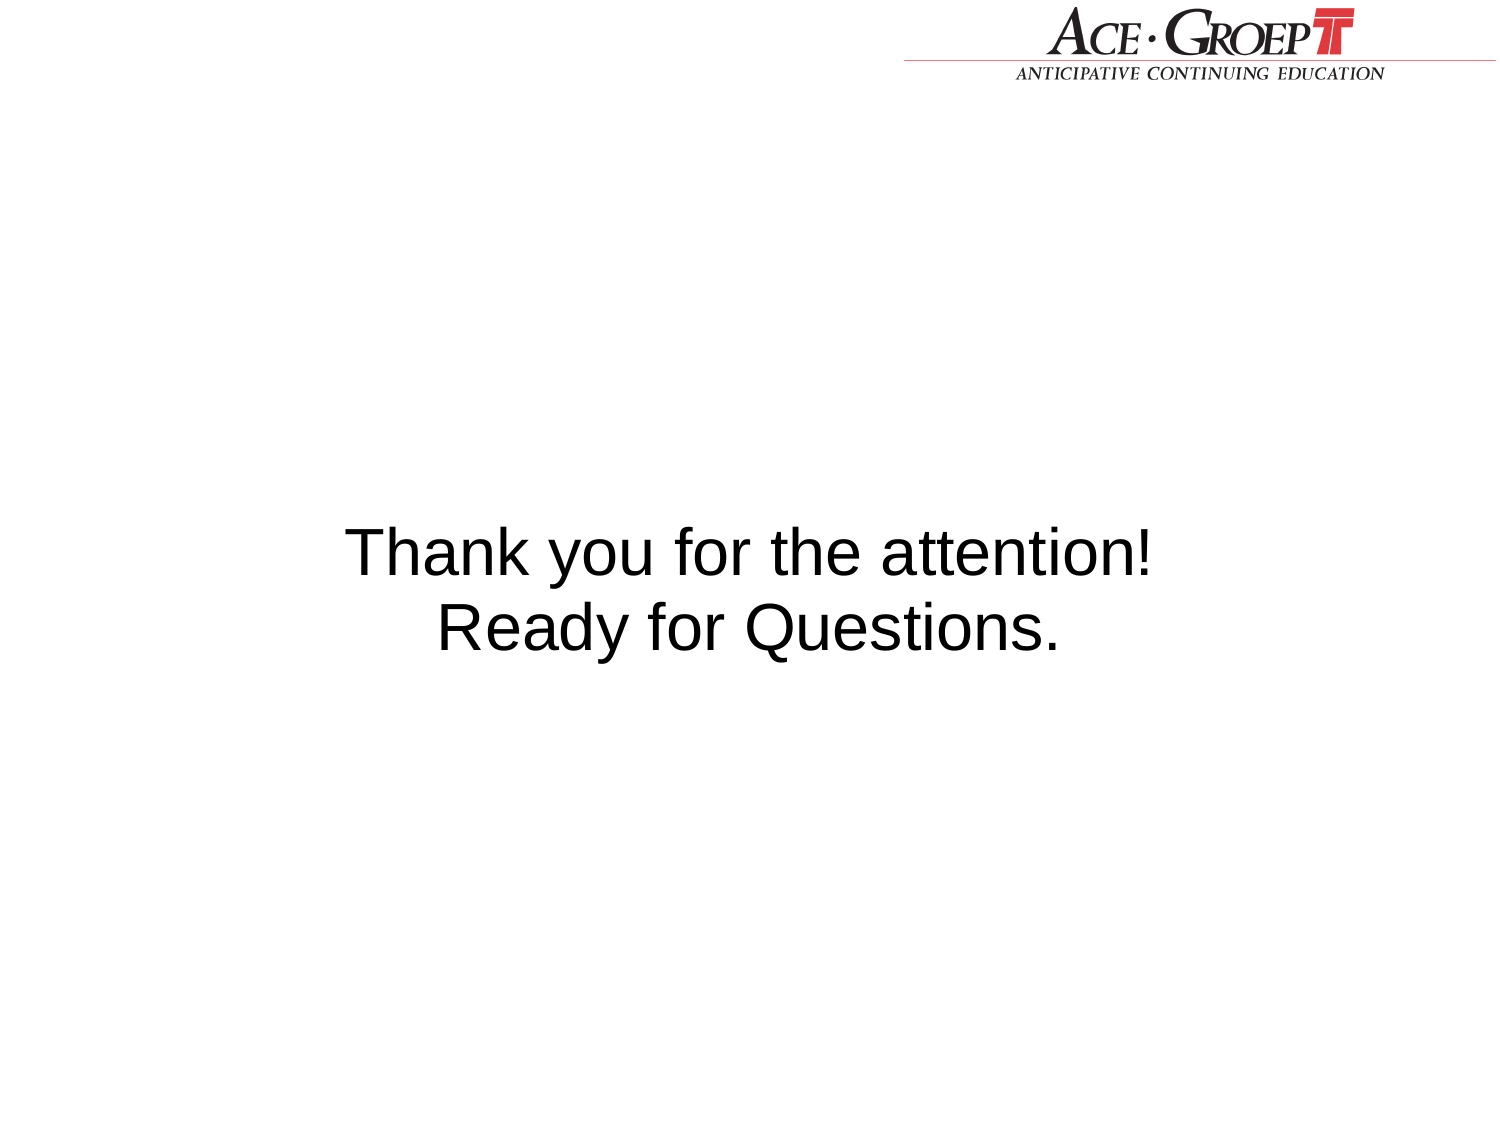

#
Thank you for the attention!
Ready for Questions.